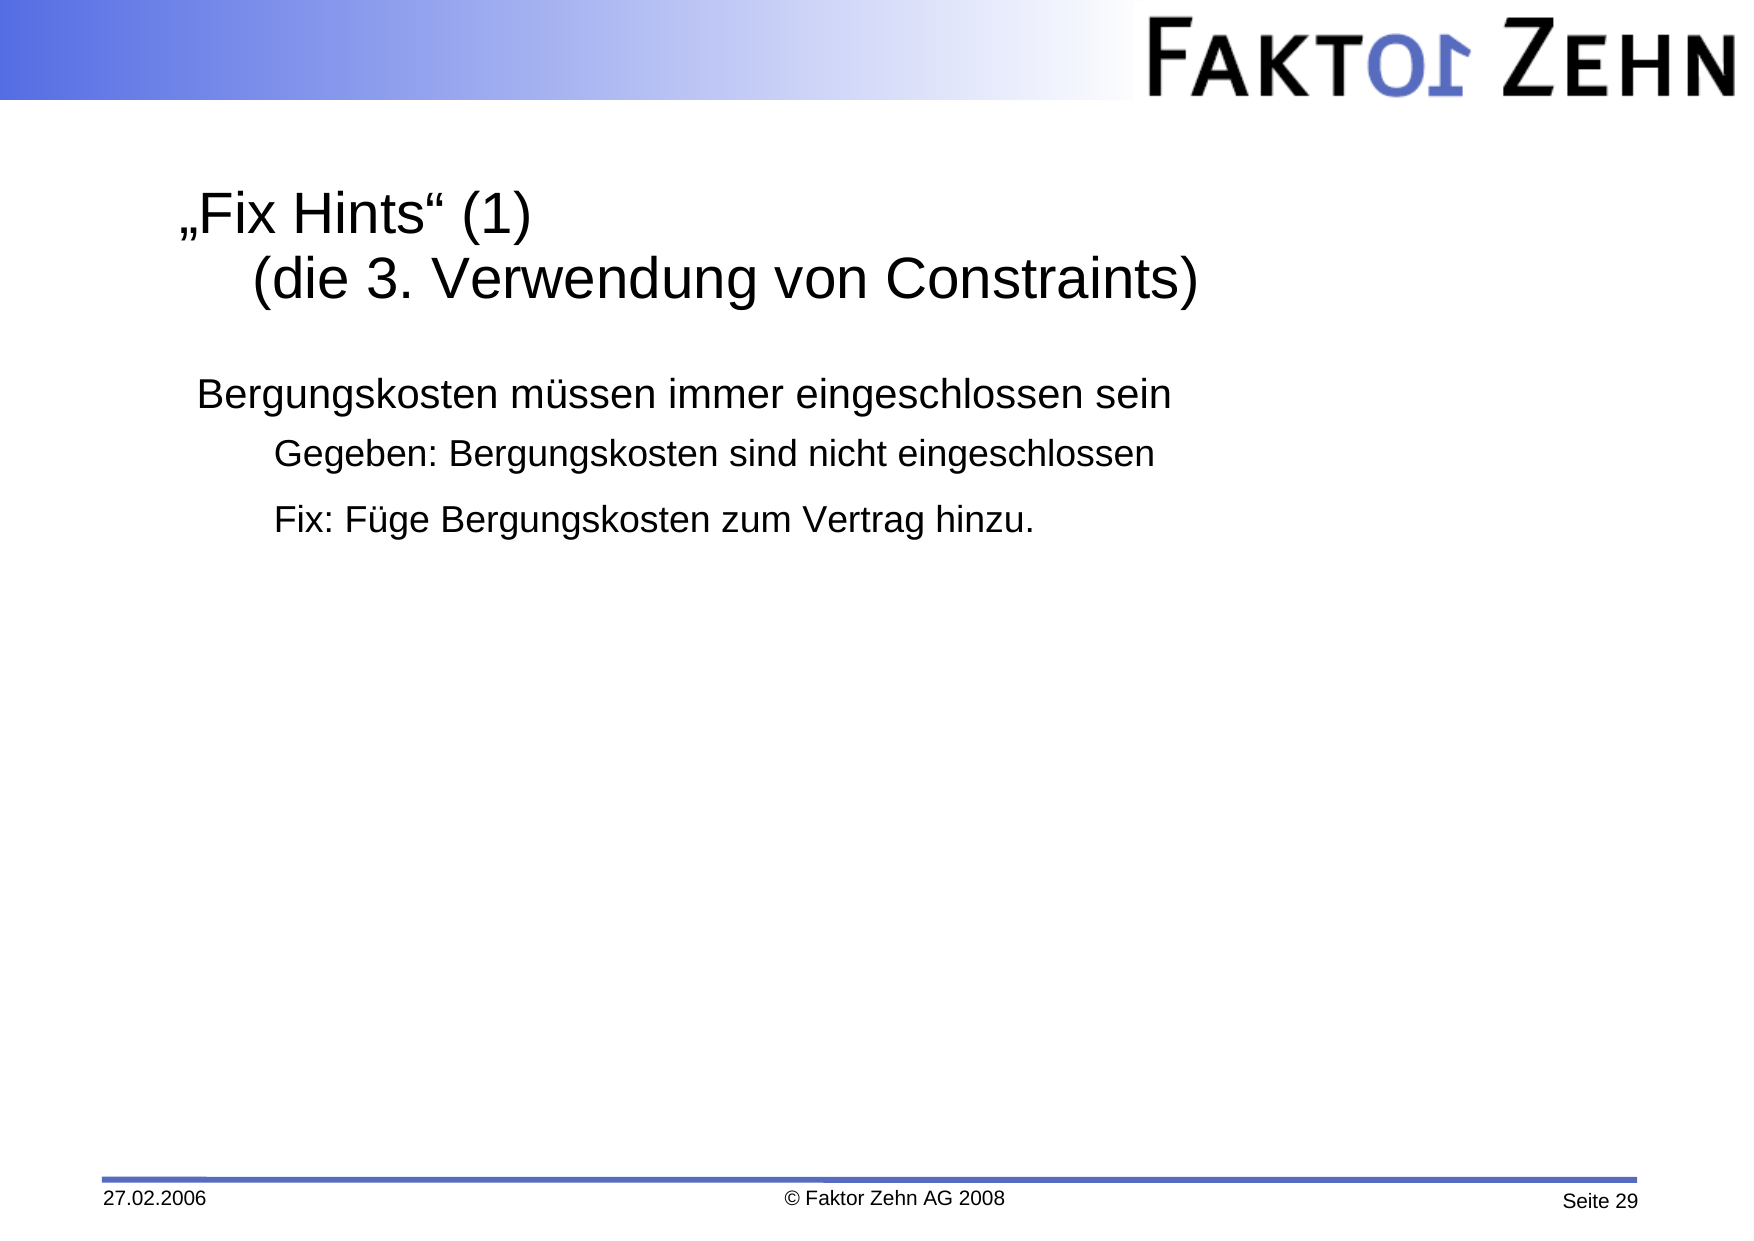

# „Fix Hints“ (1) (die 3. Verwendung von Constraints)
Bergungskosten müssen immer eingeschlossen sein
Gegeben: Bergungskosten sind nicht eingeschlossen
Fix: Füge Bergungskosten zum Vertrag hinzu.